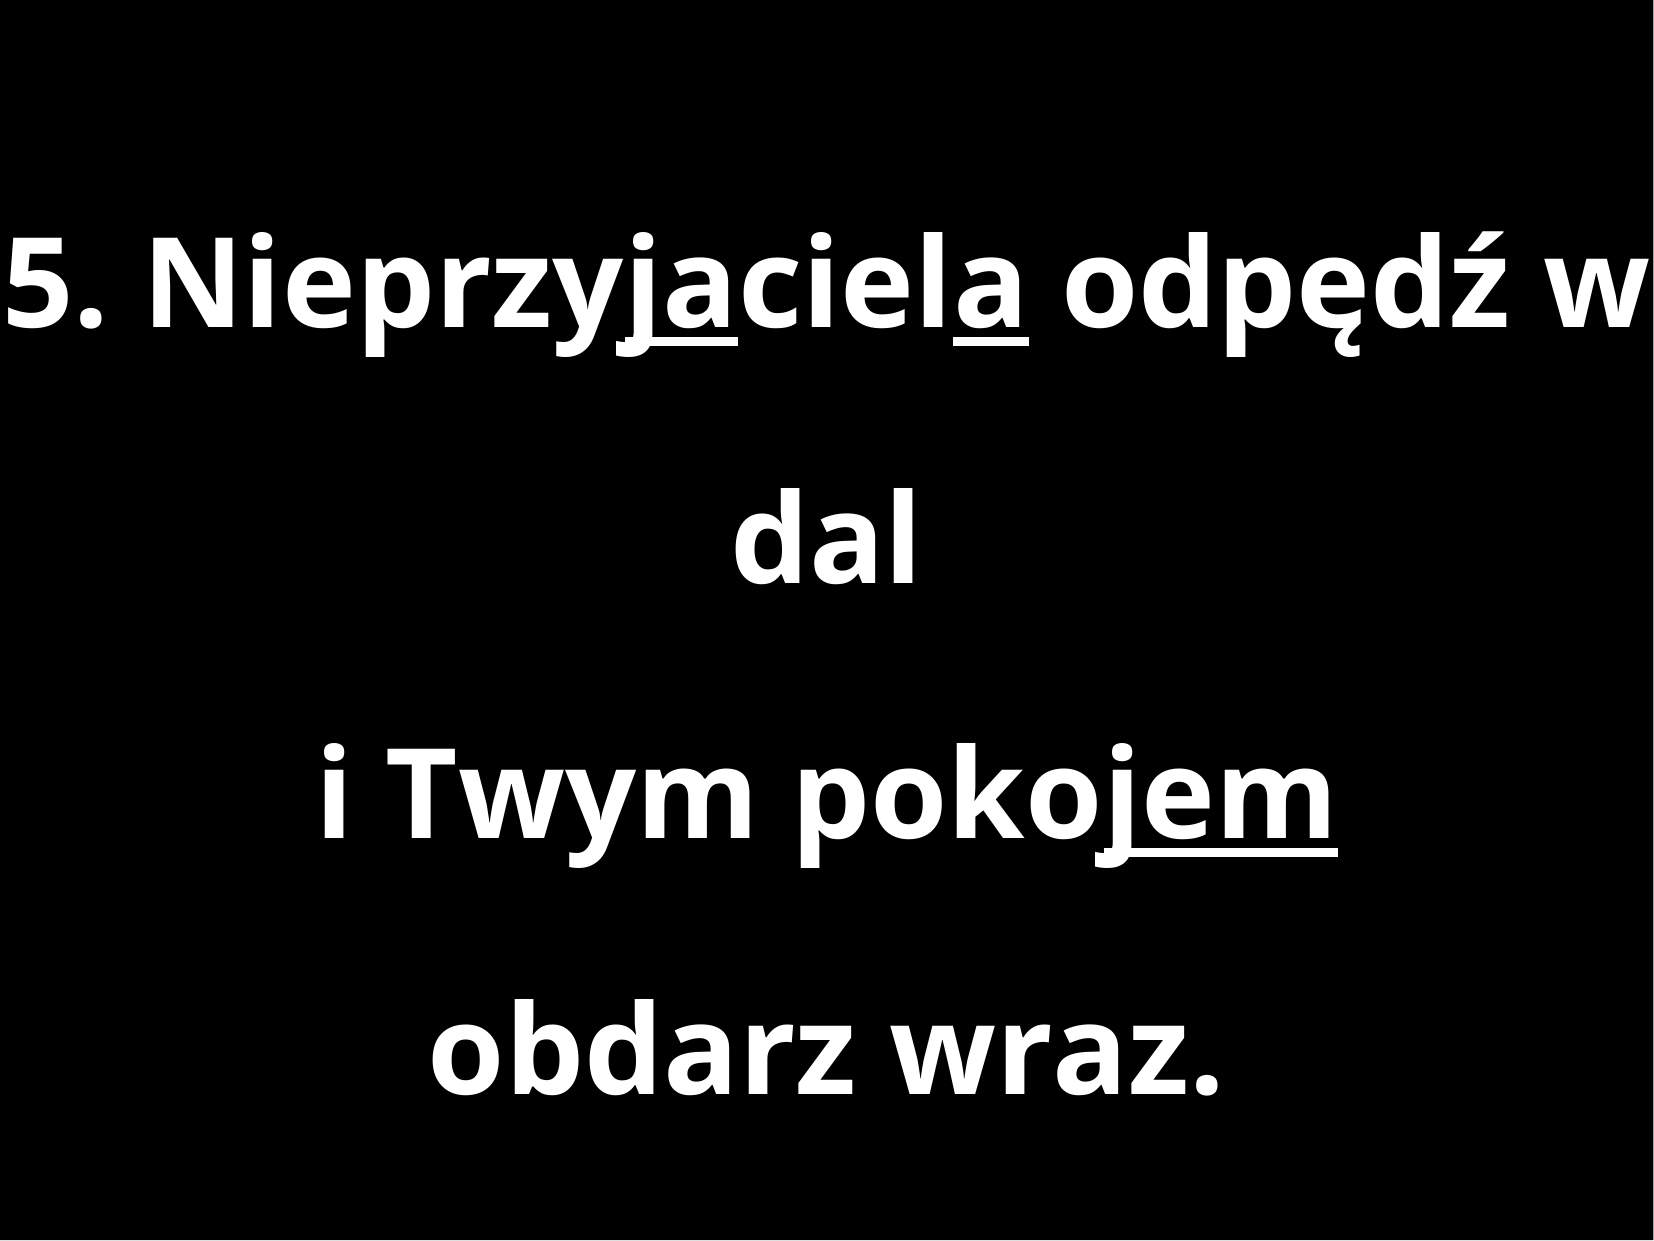

# 5. Nieprzyjaciela odpędź w dal i Twym pokojem obdarz wraz.